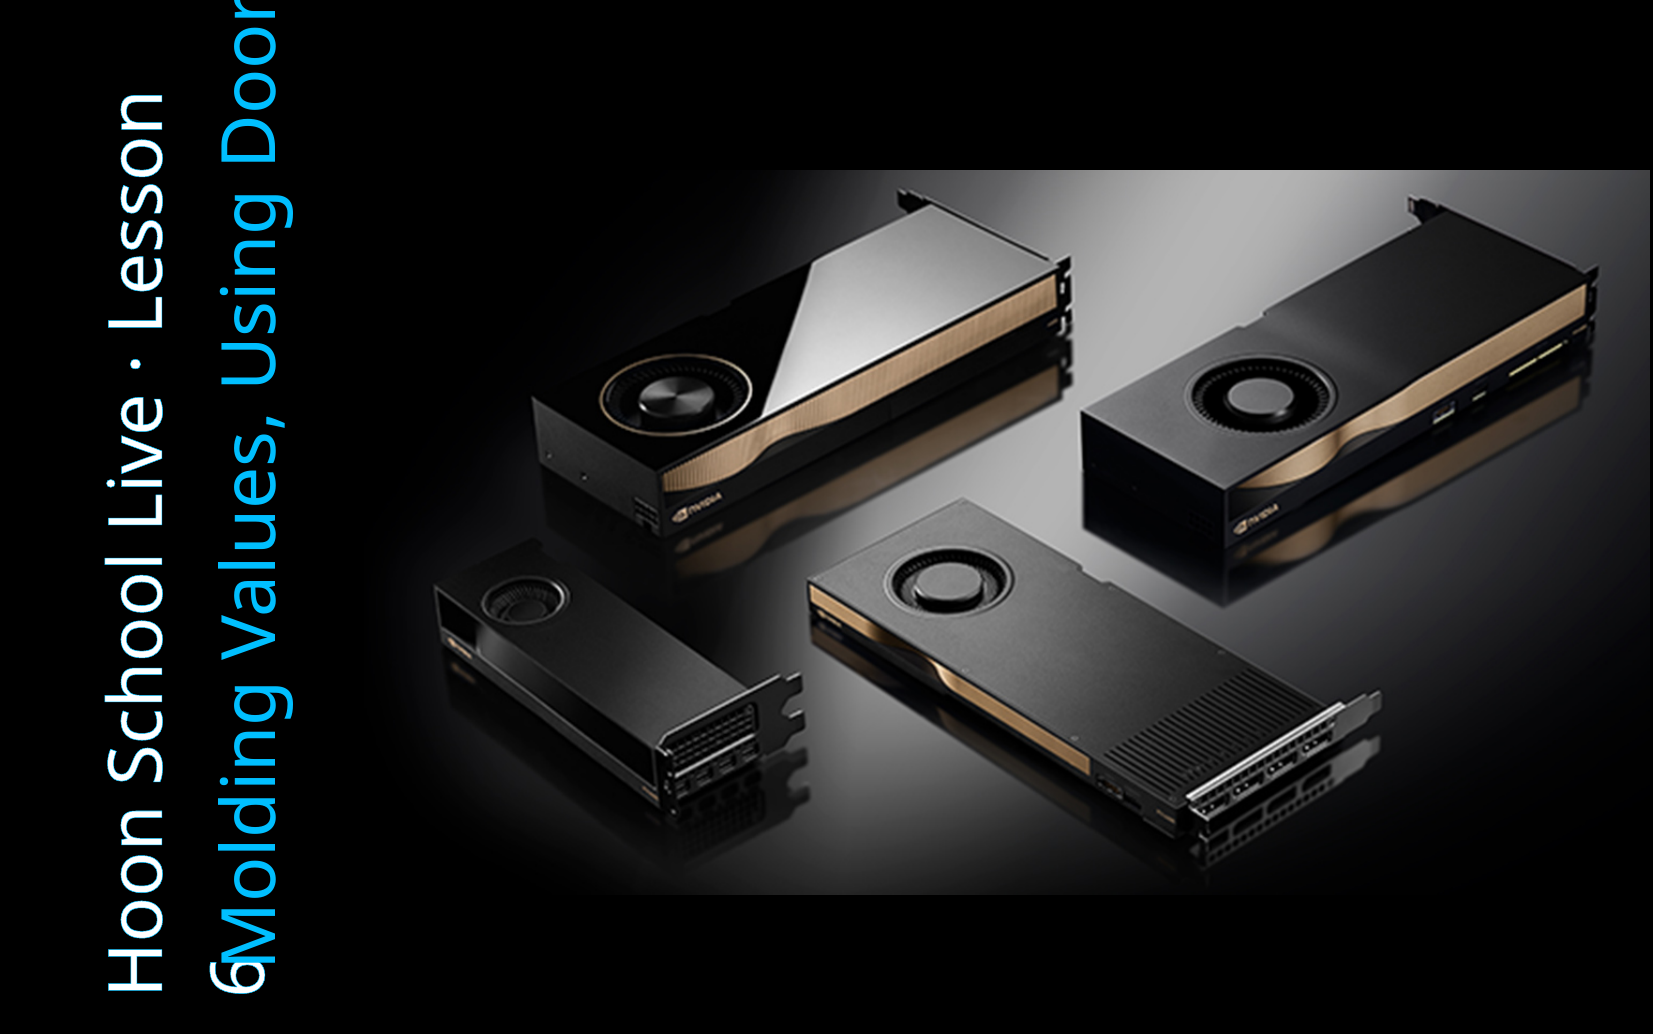

Molding Values, Using Doors
Hoon School Live · Lesson 6